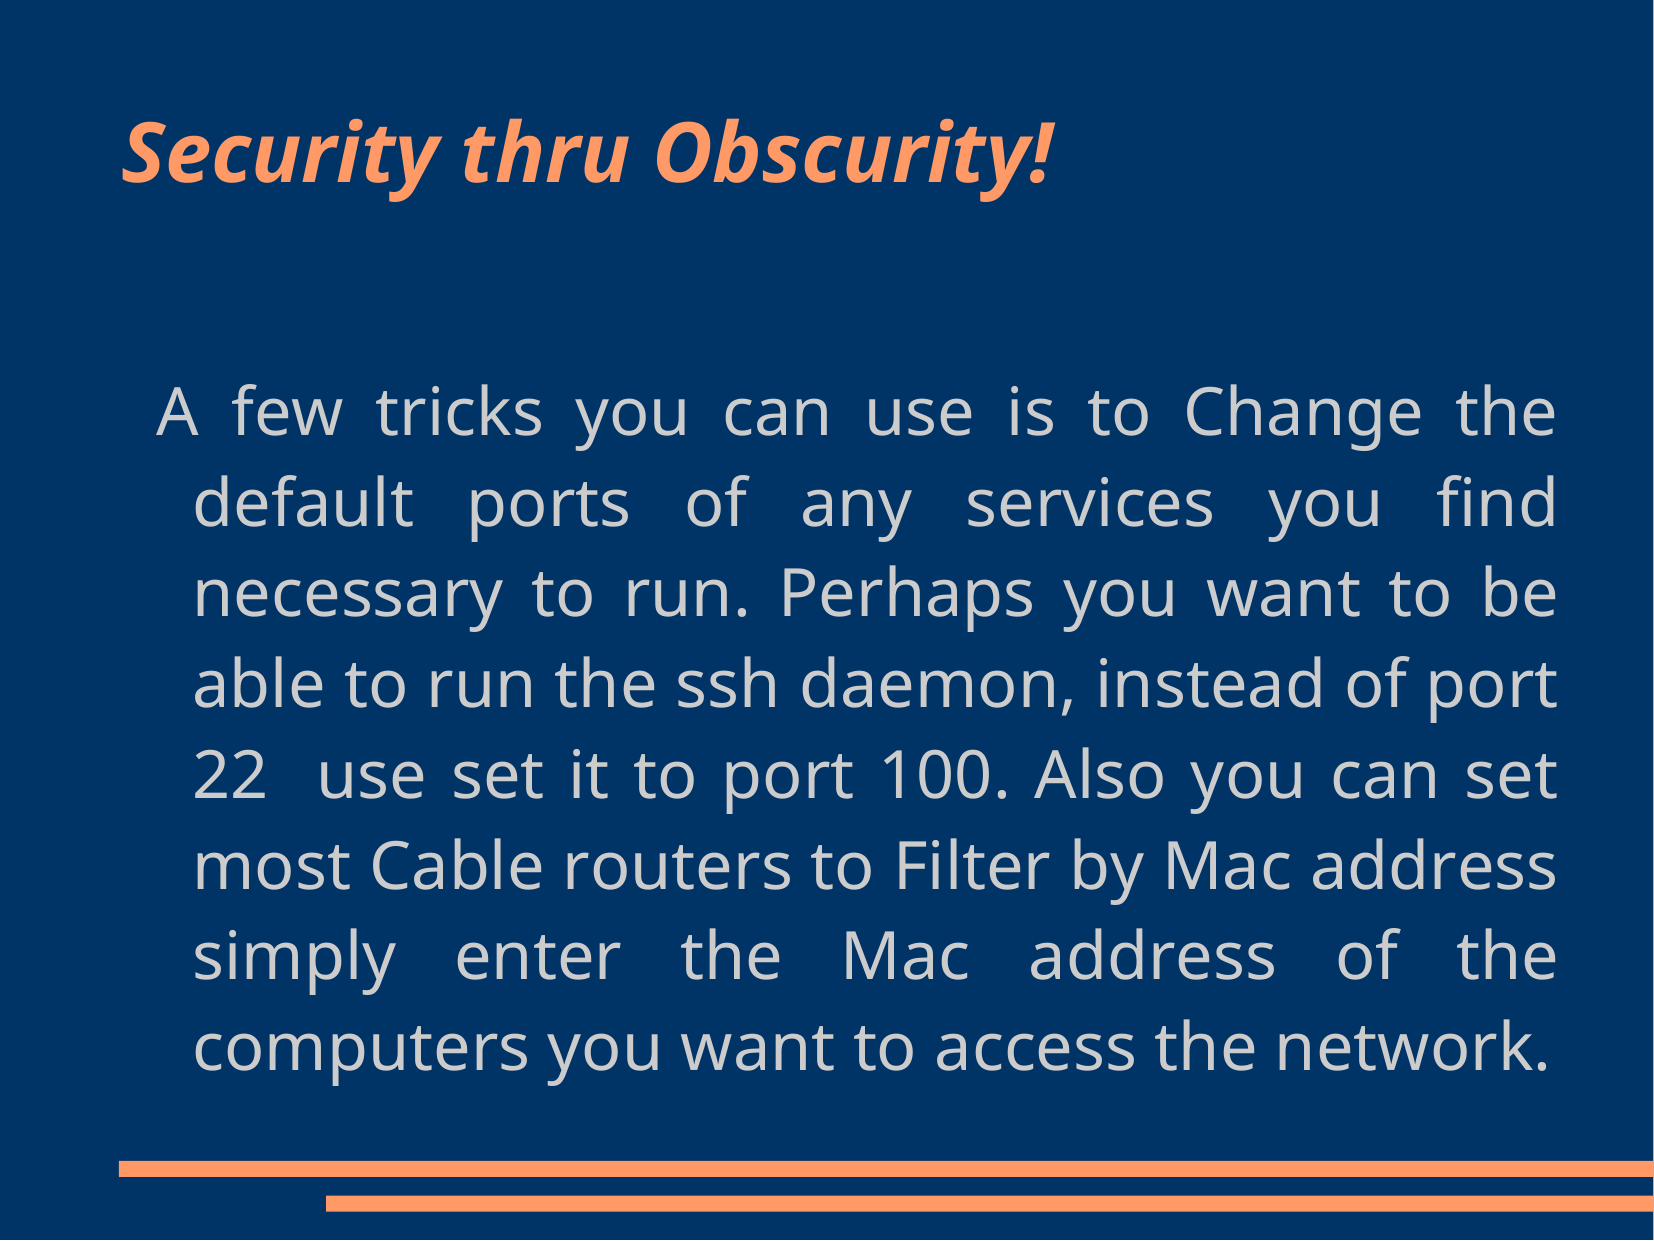

# Security thru Obscurity!
A few tricks you can use is to Change the default ports of any services you find necessary to run. Perhaps you want to be able to run the ssh daemon, instead of port 22 use set it to port 100. Also you can set most Cable routers to Filter by Mac address simply enter the Mac address of the computers you want to access the network.